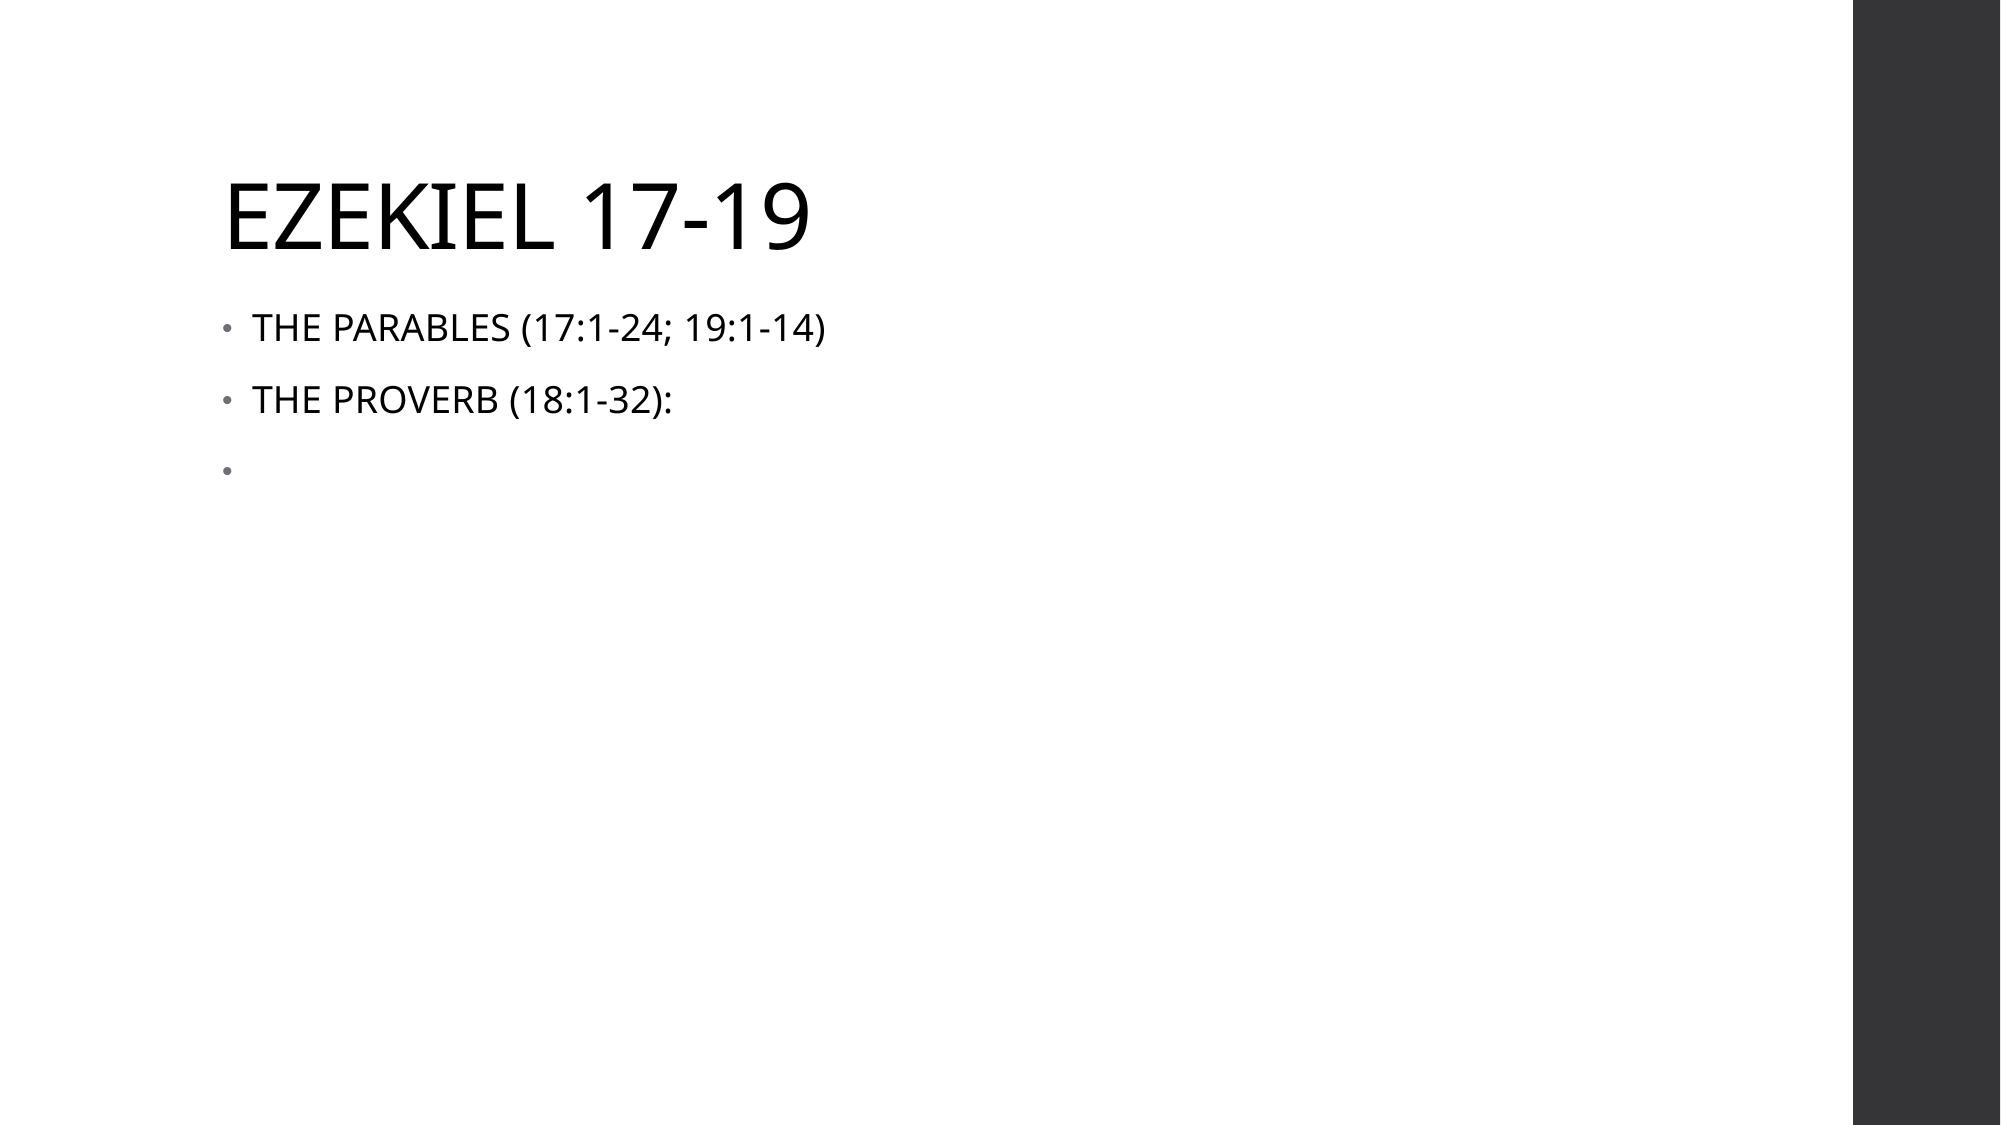

# EZEKIEL 17-19
THE PARABLES (17:1-24; 19:1-14)
THE PROVERB (18:1-32):